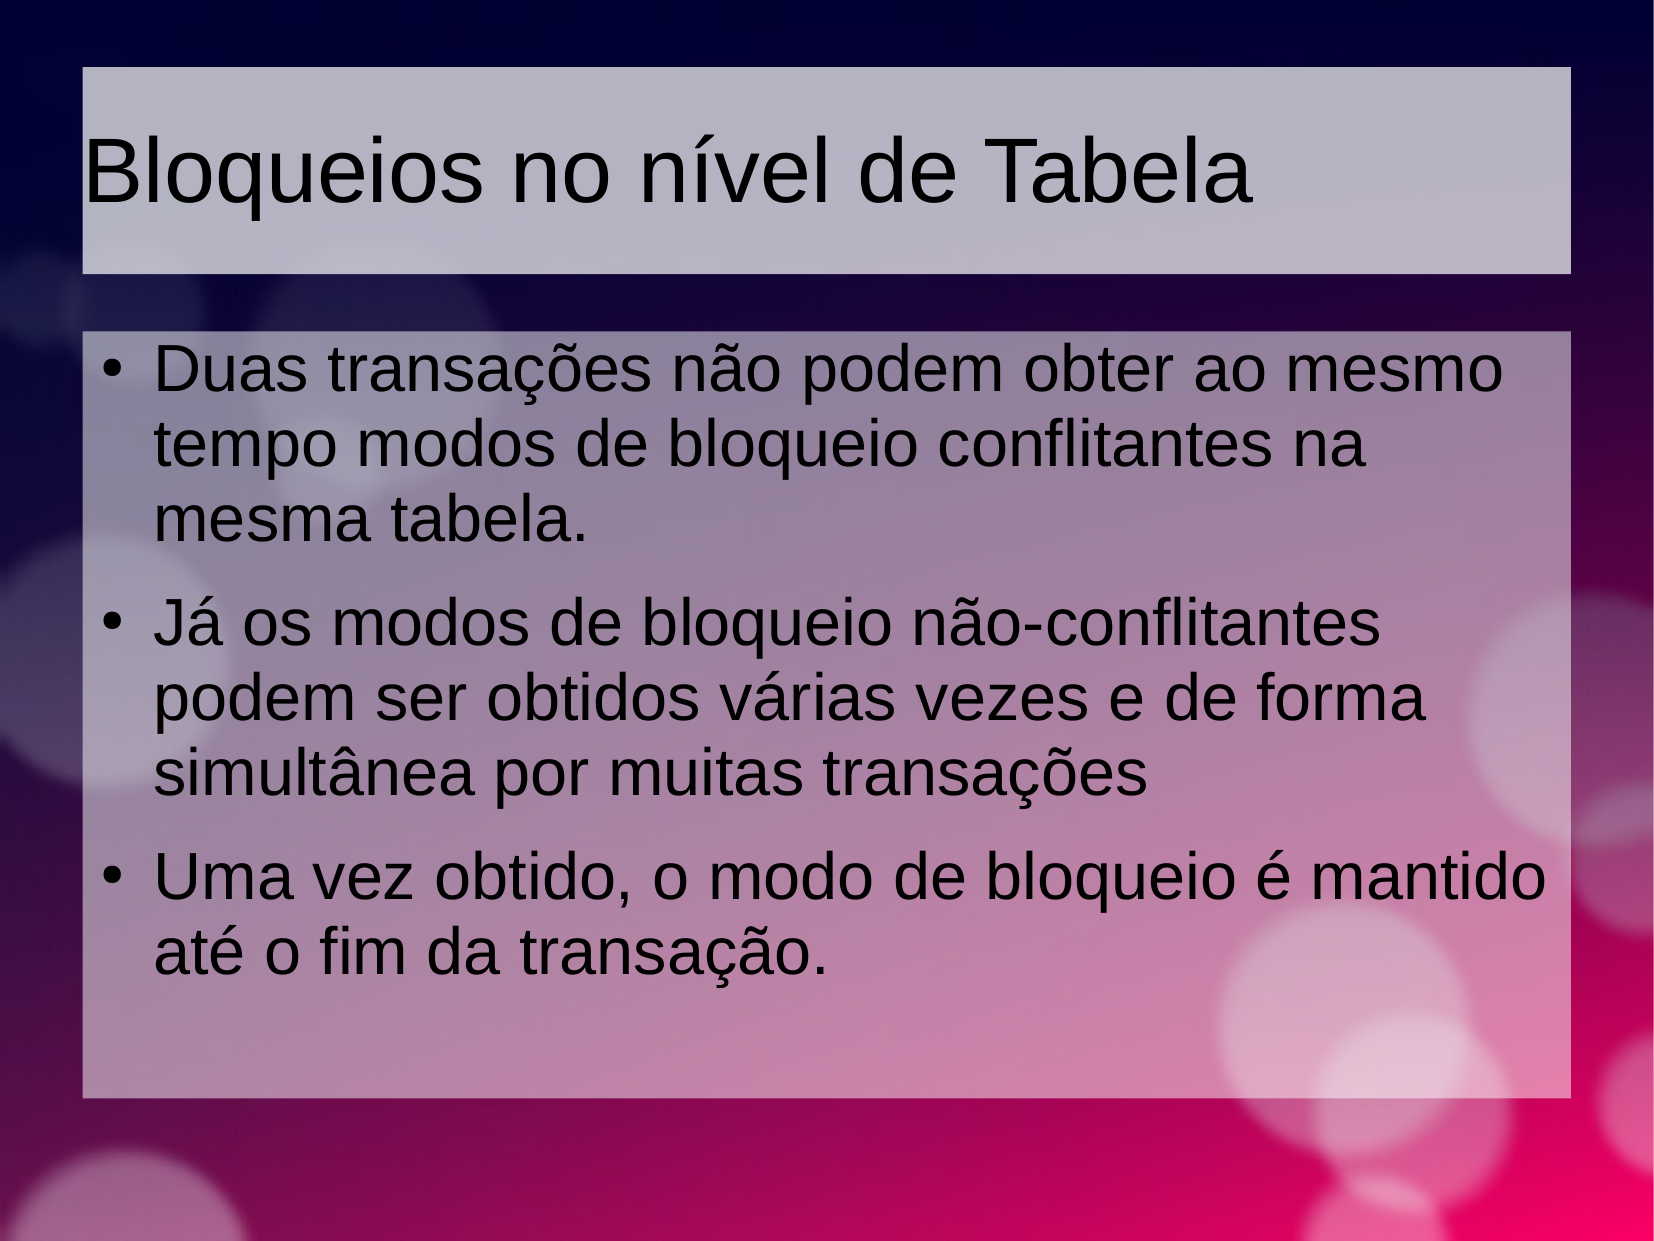

# Bloqueios no nível de Tabela
Duas transações não podem obter ao mesmo tempo modos de bloqueio conflitantes na mesma tabela.
Já os modos de bloqueio não-conflitantes podem ser obtidos várias vezes e de forma simultânea por muitas transações
Uma vez obtido, o modo de bloqueio é mantido até o fim da transação.